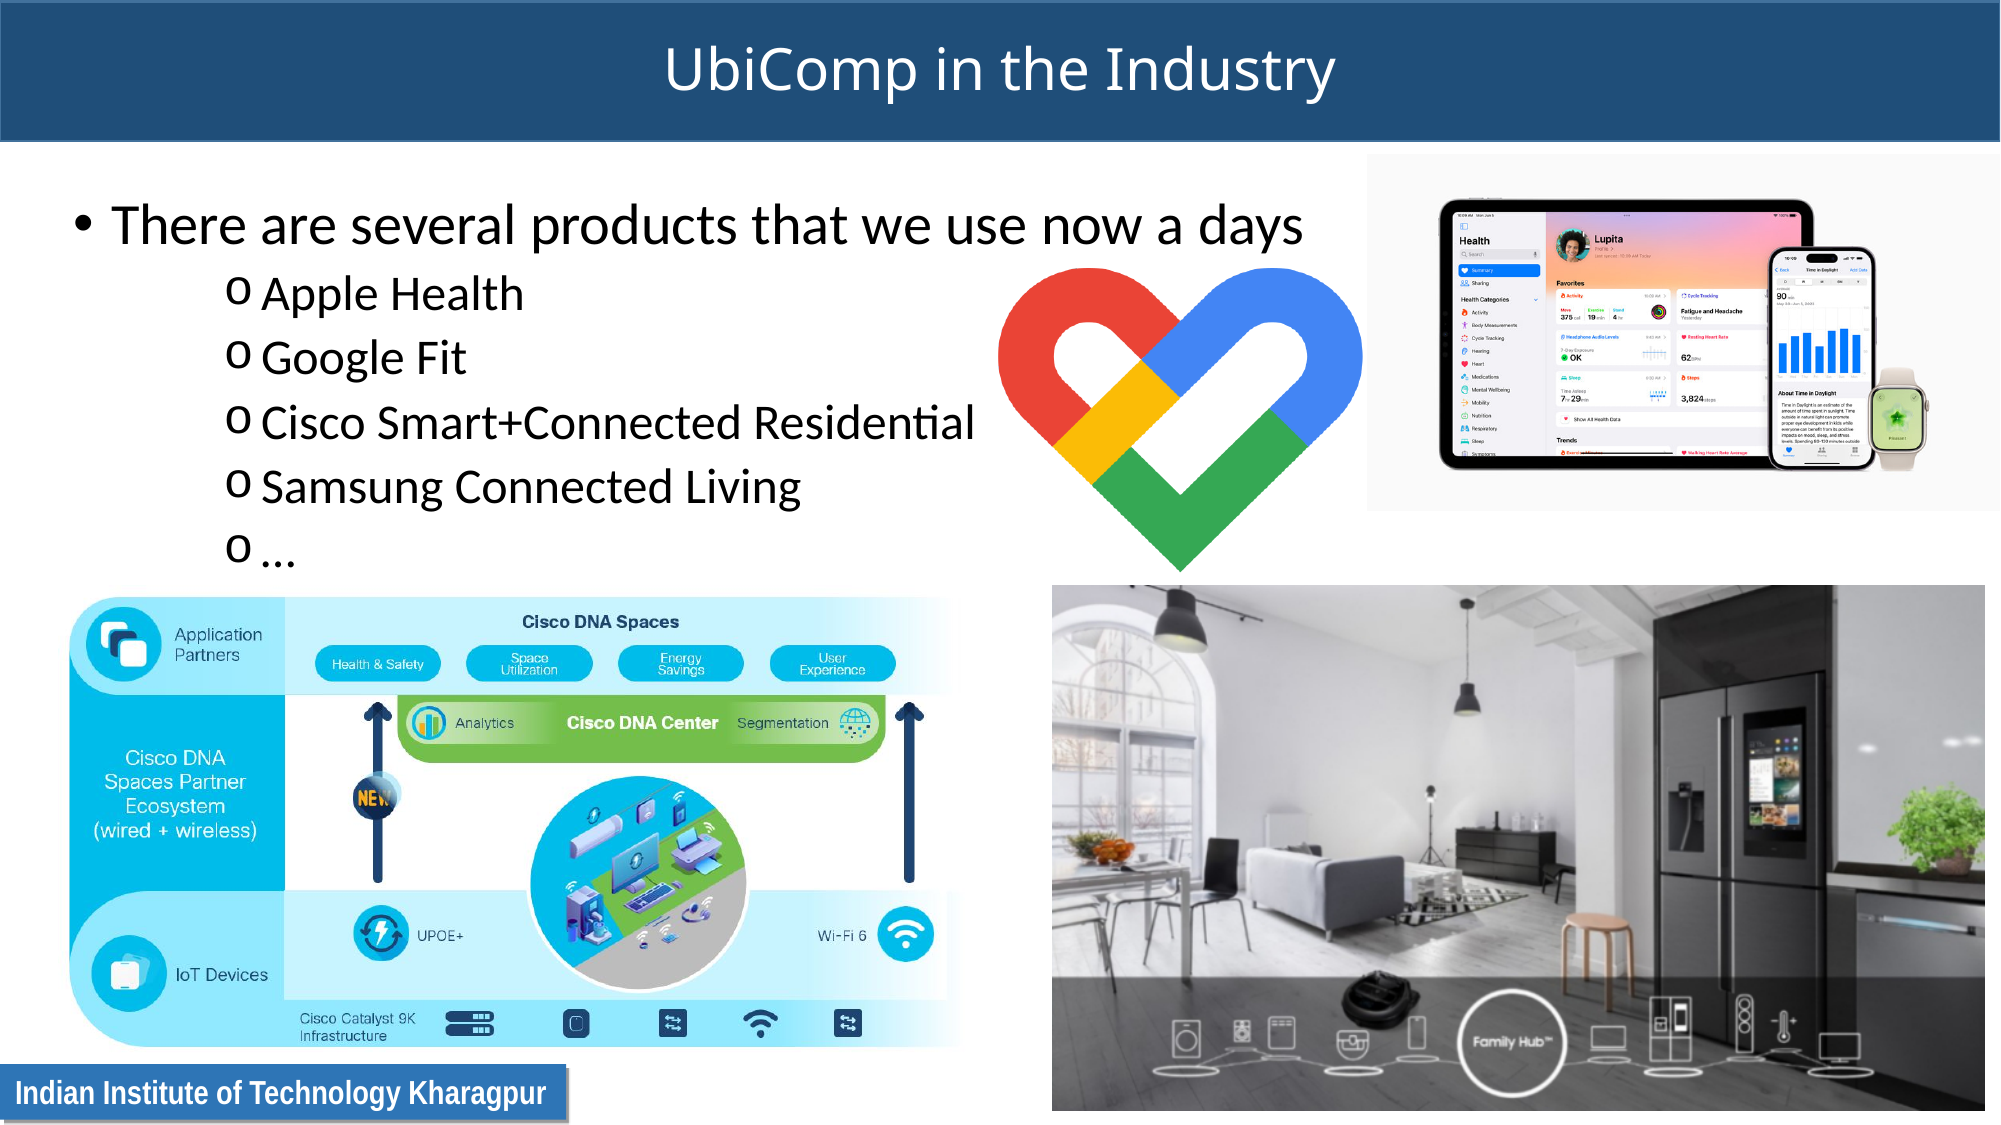

UbiComp in the Industry
# There are several products that we use now a days
Apple Health
Google Fit
Cisco Smart+Connected Residential
Samsung Connected Living
…